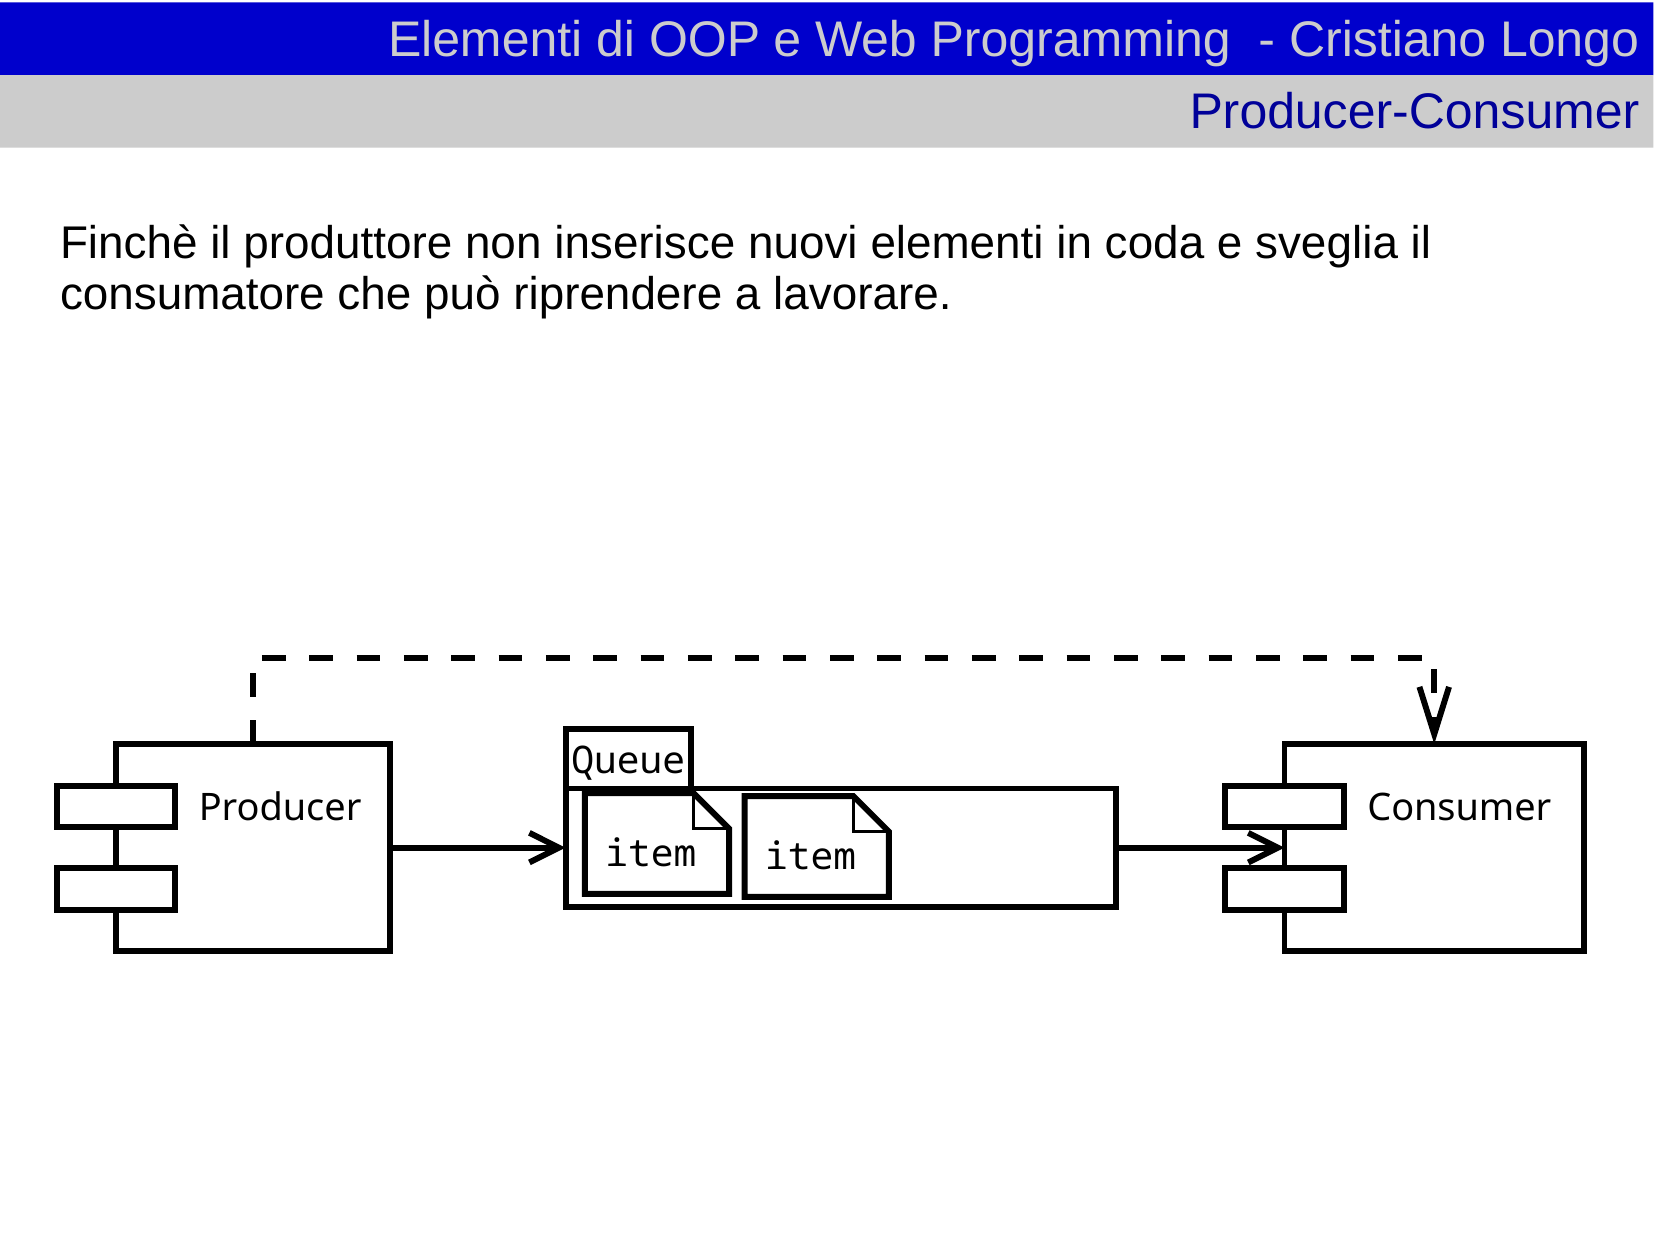

# Elementi di OOP e Web Programming - Cristiano Longo
Producer-Consumer
Finchè il produttore non inserisce nuovi elementi in coda e sveglia il consumatore che può riprendere a lavorare.